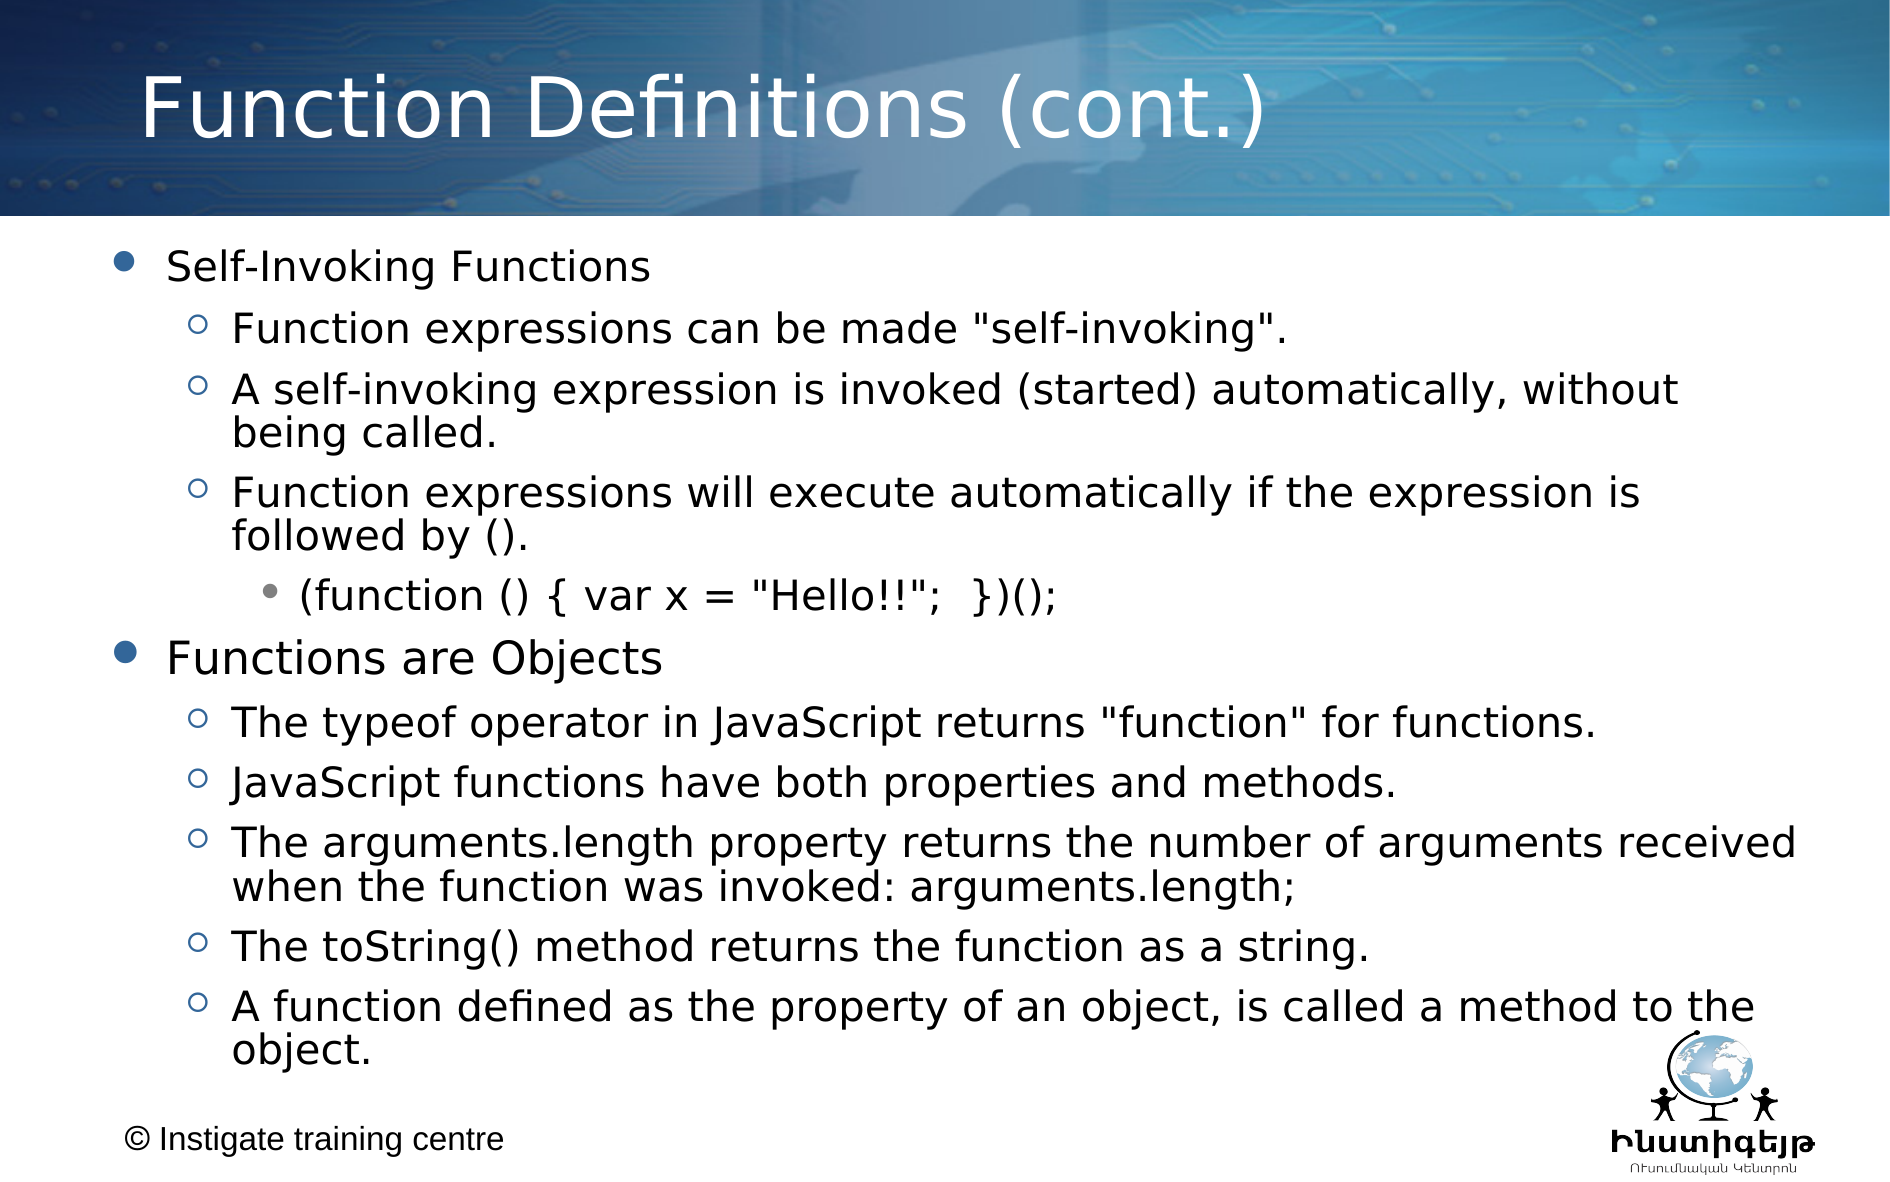

Function Definitions (cont.)
# Self-Invoking Functions
Function expressions can be made "self-invoking".
A self-invoking expression is invoked (started) automatically, without being called.
Function expressions will execute automatically if the expression is followed by ().
(function () { var x = "Hello!!"; })();
Functions are Objects
The typeof operator in JavaScript returns "function" for functions.
JavaScript functions have both properties and methods.
The arguments.length property returns the number of arguments received when the function was invoked: arguments.length;
The toString() method returns the function as a string.
A function defined as the property of an object, is called a method to the object.